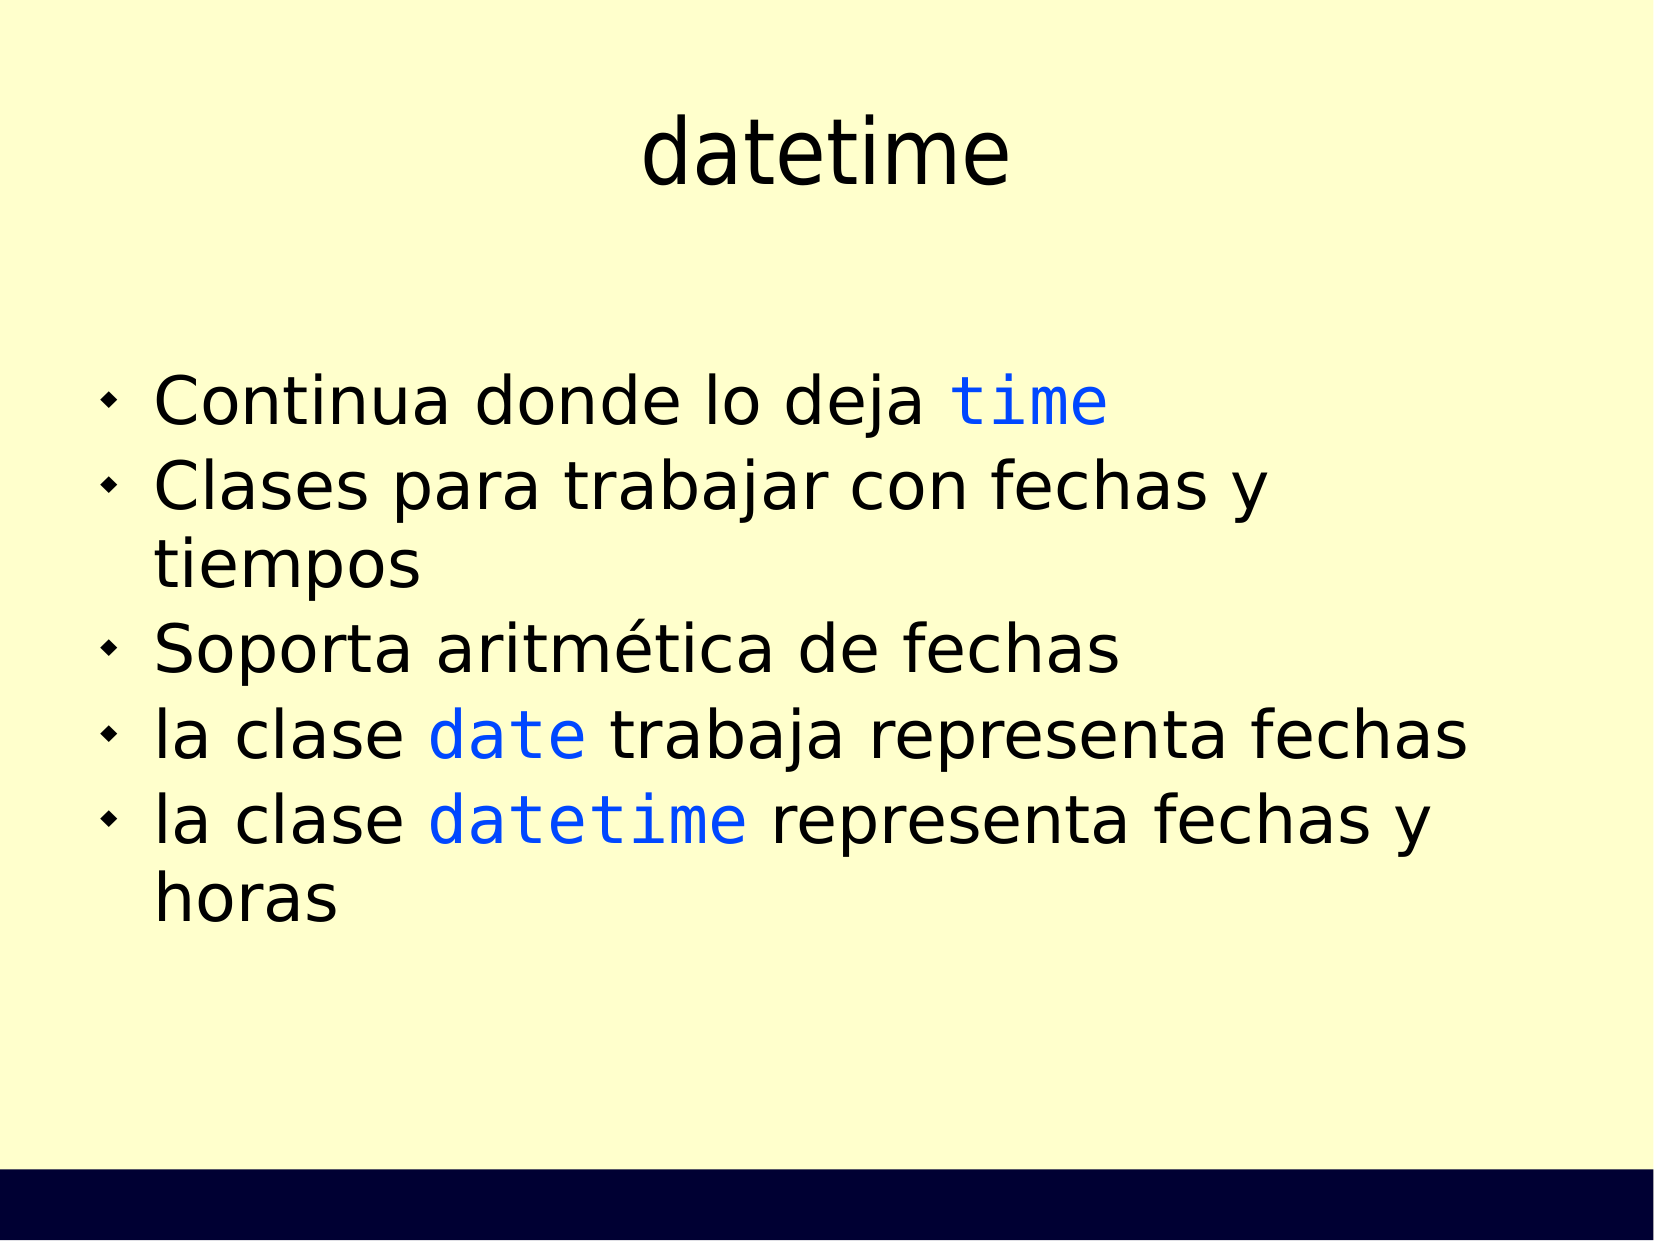

# datetime
Continua donde lo deja time
Clases para trabajar con fechas y tiempos
Soporta aritmética de fechas
la clase date trabaja representa fechas
la clase datetime representa fechas y horas